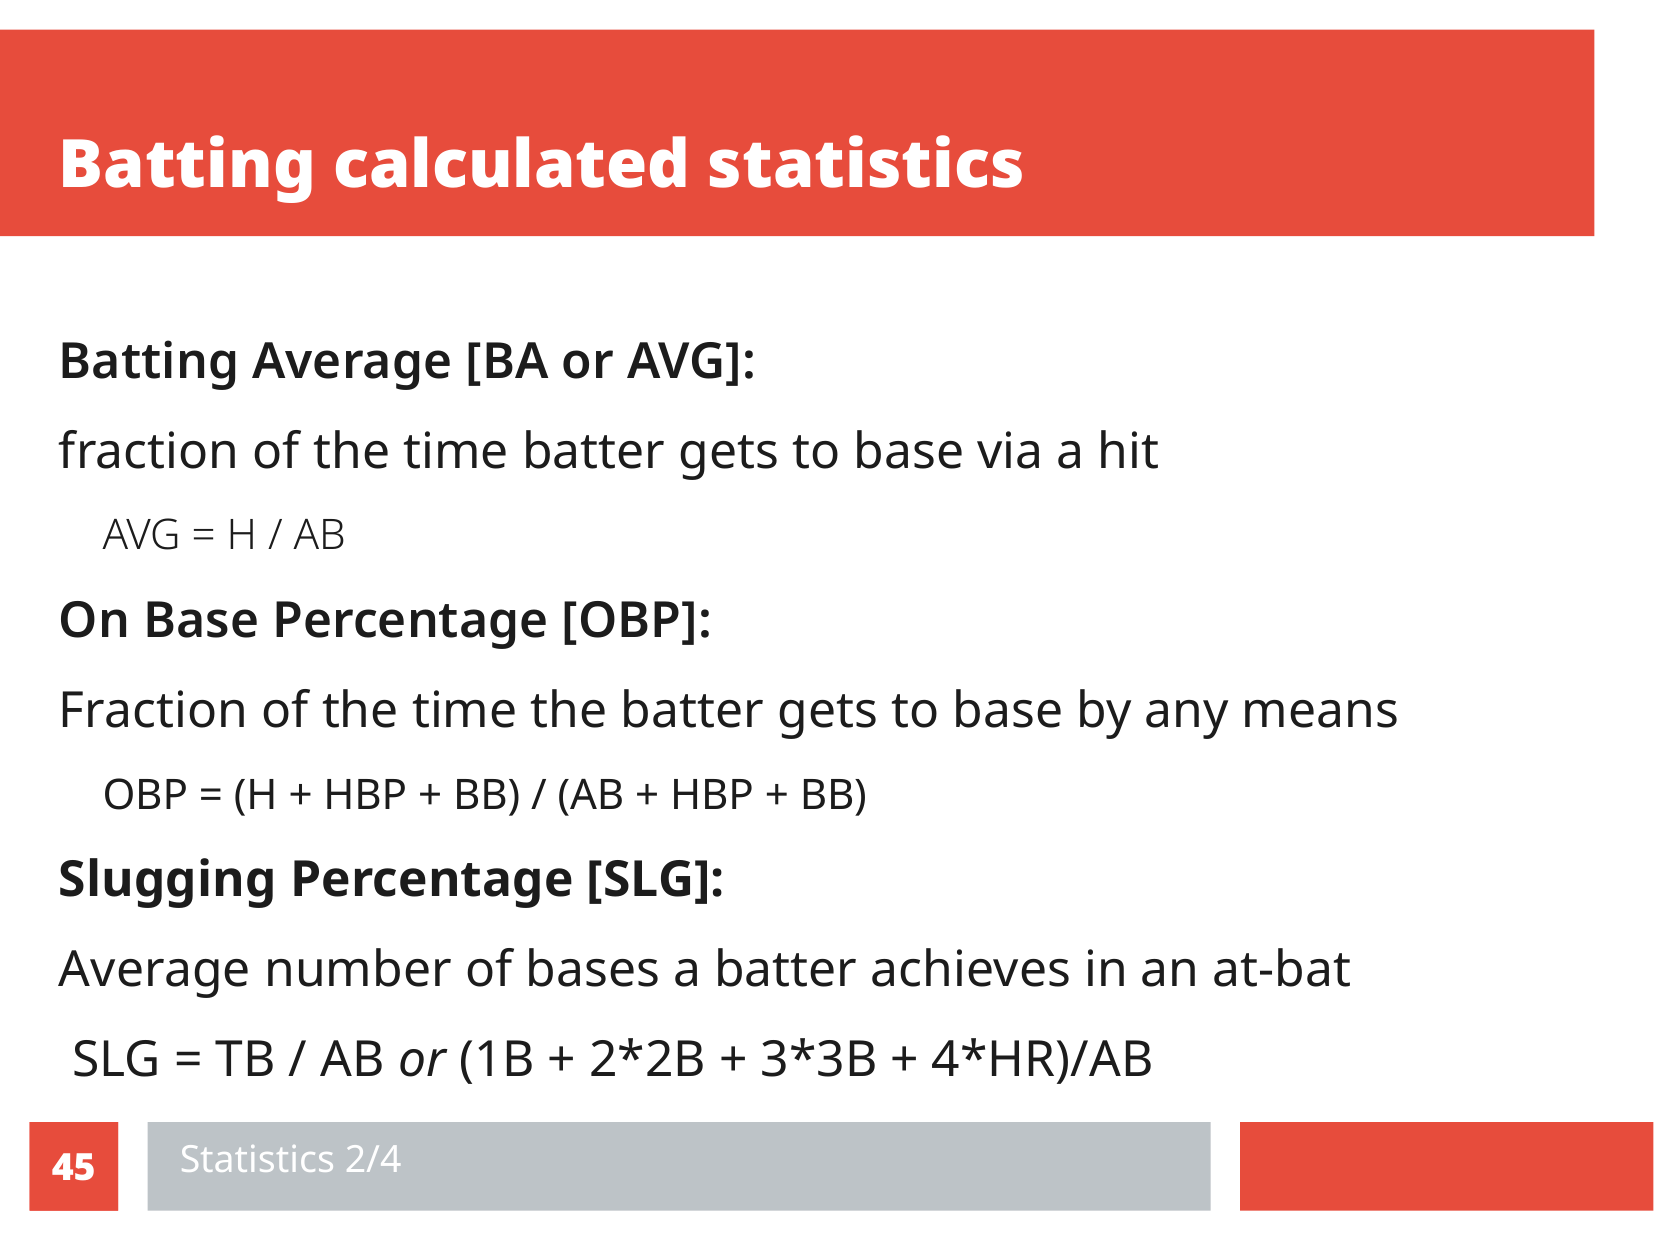

# Batting calculated statistics
Batting Average [BA or AVG]:
fraction of the time batter gets to base via a hit
AVG = H / AB
On Base Percentage [OBP]:
Fraction of the time the batter gets to base by any means
OBP = (H + HBP + BB) / (AB + HBP + BB)
Slugging Percentage [SLG]:
Average number of bases a batter achieves in an at-bat
 SLG = TB / AB or (1B + 2*2B + 3*3B + 4*HR)/AB
45
Statistics 2/4